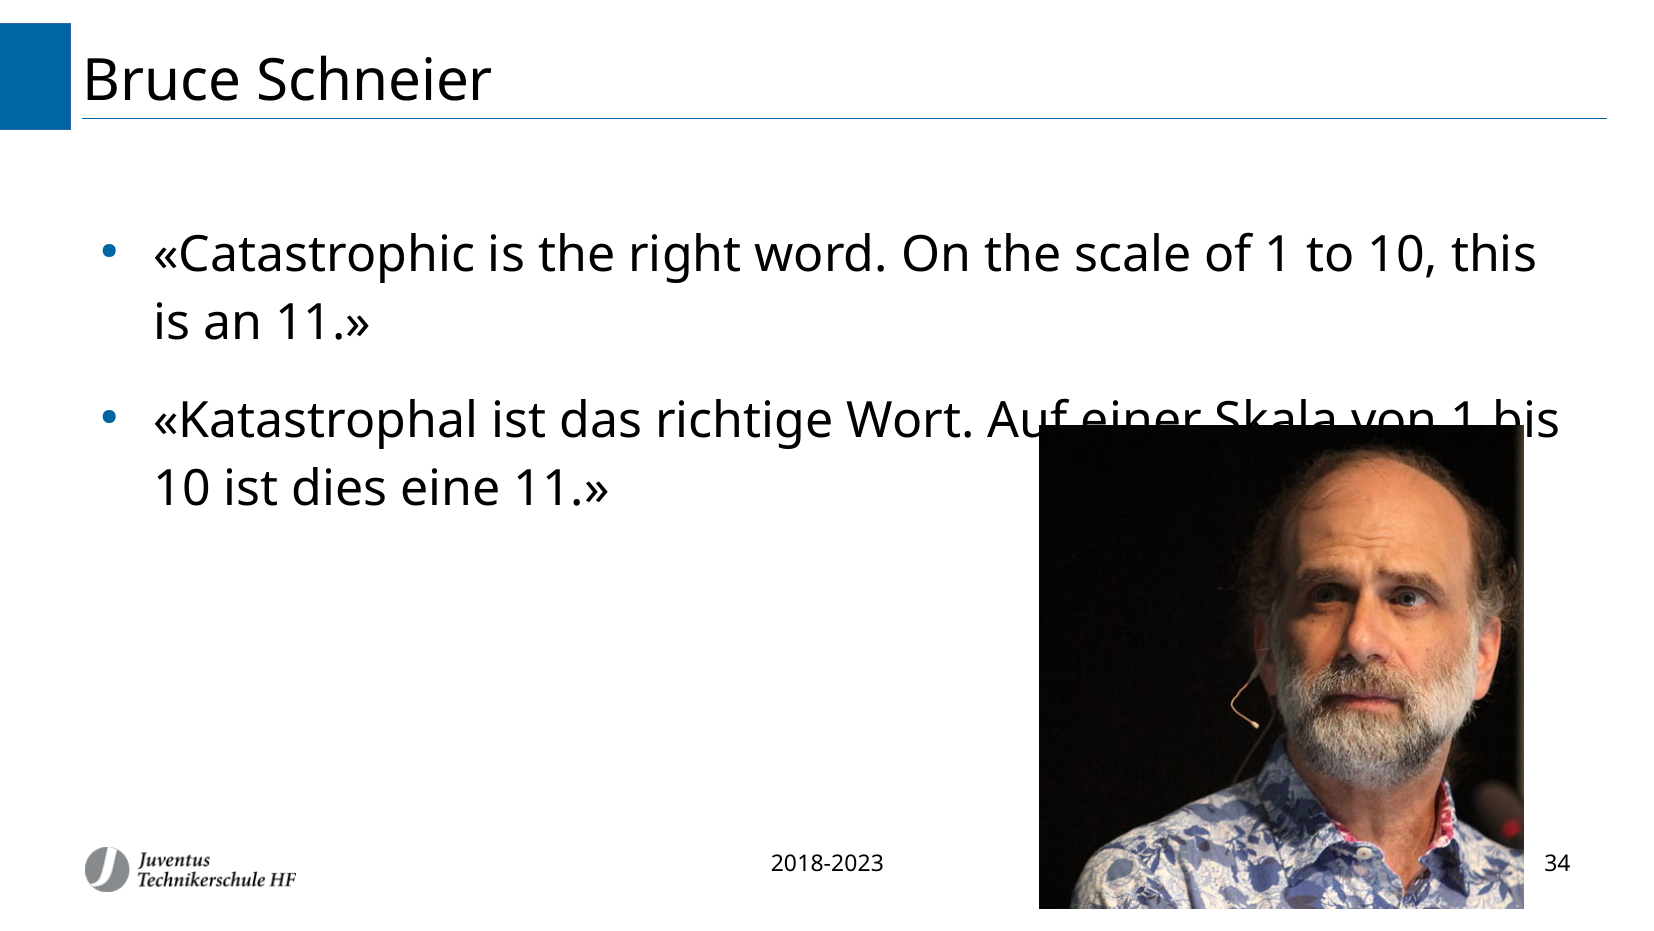

# Bruce Schneier
«Catastrophic is the right word. On the scale of 1 to 10, this is an 11.»
«Katastrophal ist das richtige Wort. Auf einer Skala von 1 bis 10 ist dies eine 11.»
2018-2023
34